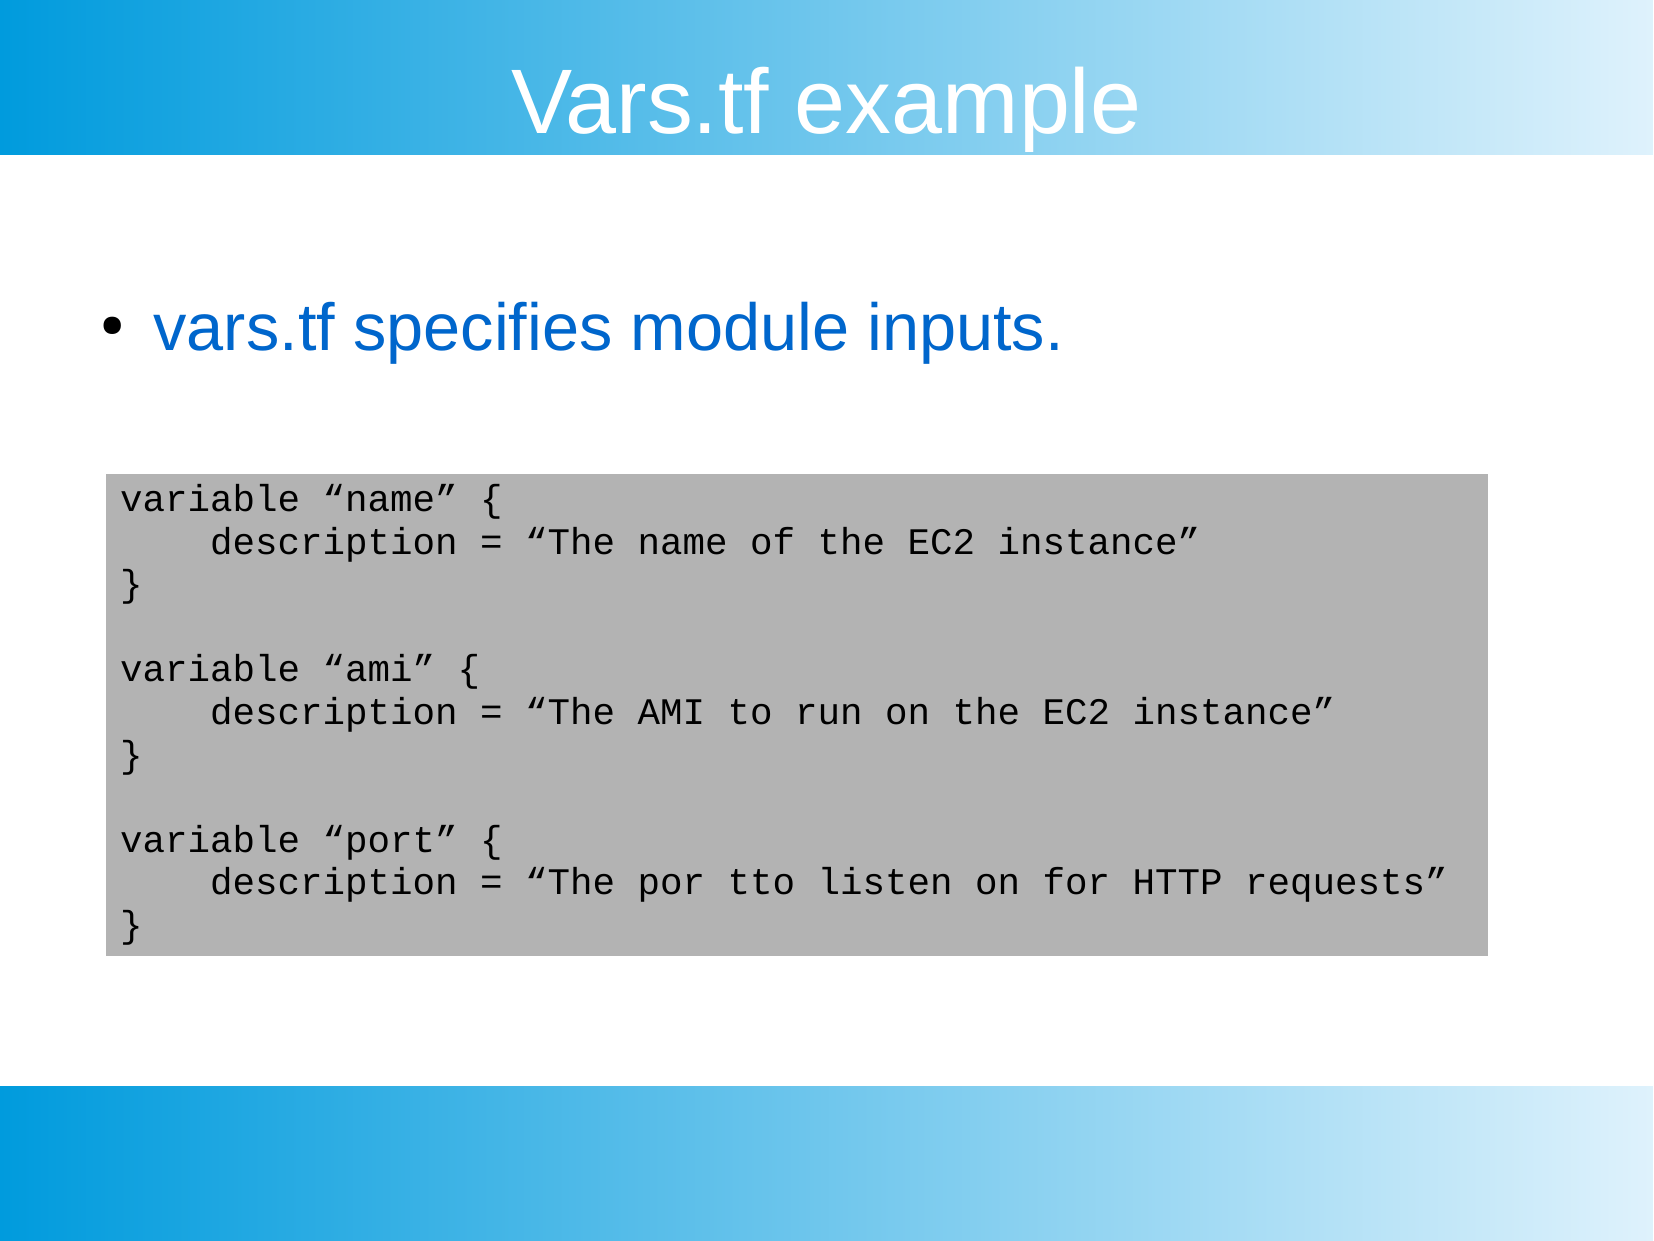

# Vars.tf example
vars.tf specifies module inputs.
| variable “name” { description = “The name of the EC2 instance” } variable “ami” { description = “The AMI to run on the EC2 instance” } variable “port” { description = “The por tto listen on for HTTP requests” } |
| --- |